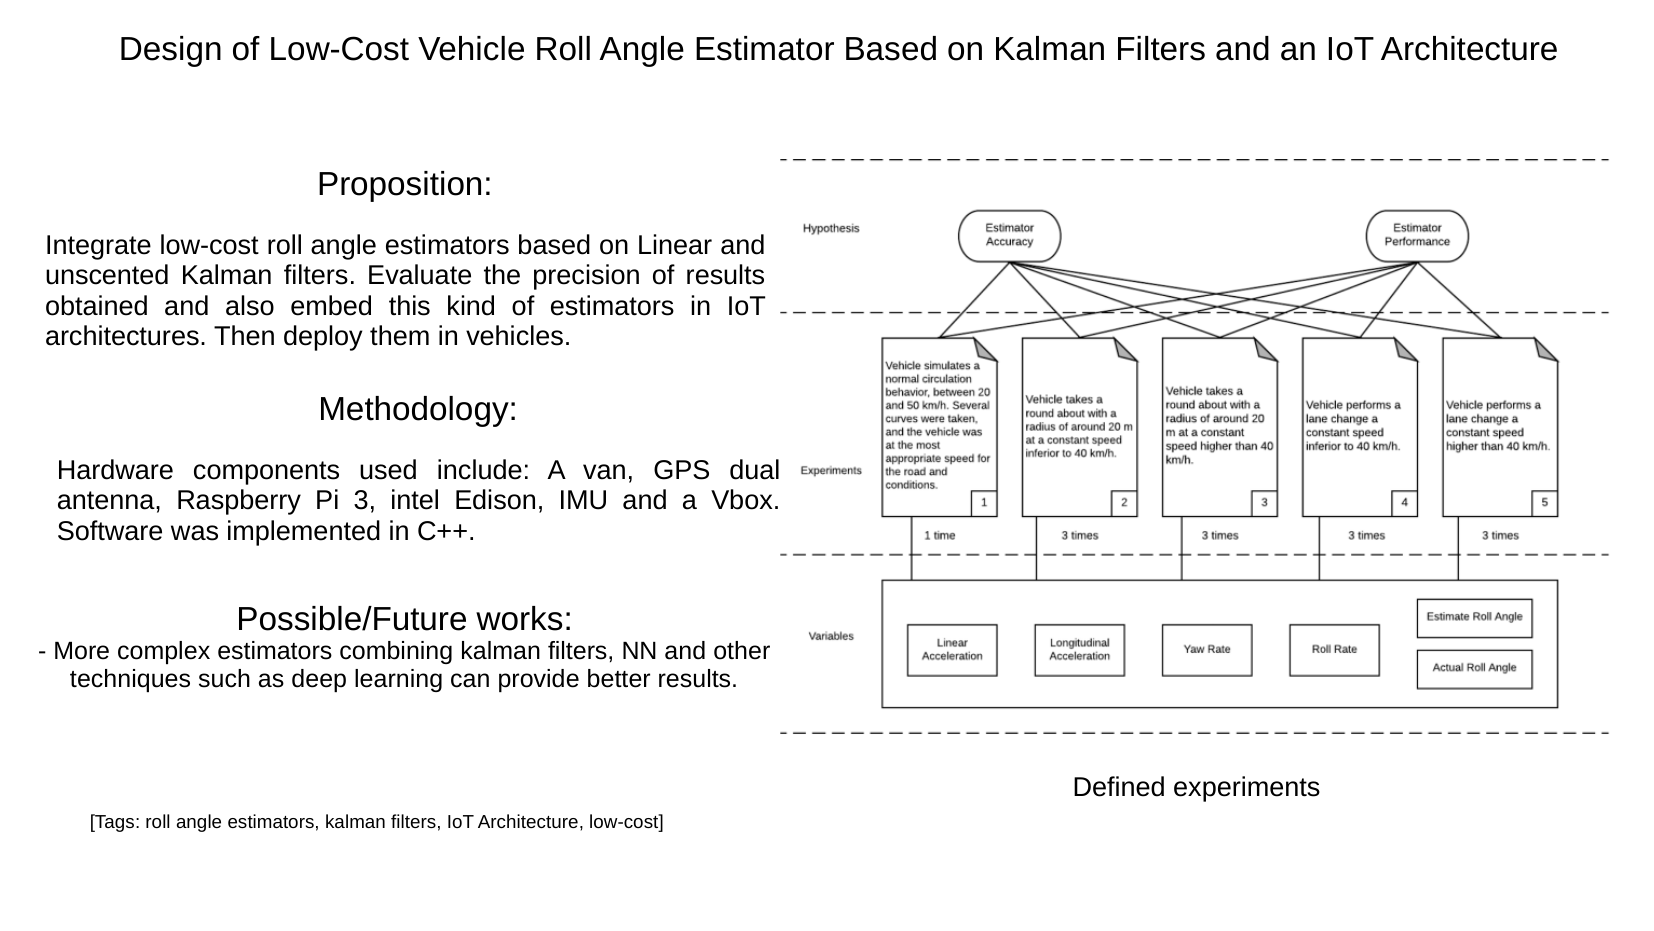

# Design of Low-Cost Vehicle Roll Angle Estimator Based on Kalman Filters and an IoT Architecture
Proposition:
Integrate low-cost roll angle estimators based on Linear and unscented Kalman filters. Evaluate the precision of results obtained and also embed this kind of estimators in IoT architectures. Then deploy them in vehicles.
Methodology:
Hardware components used include: A van, GPS dual antenna, Raspberry Pi 3, intel Edison, IMU and a Vbox. Software was implemented in C++.
Possible/Future works:
- More complex estimators combining kalman filters, NN and other techniques such as deep learning can provide better results.
Defined experiments
[Tags: roll angle estimators, kalman filters, IoT Architecture, low-cost]